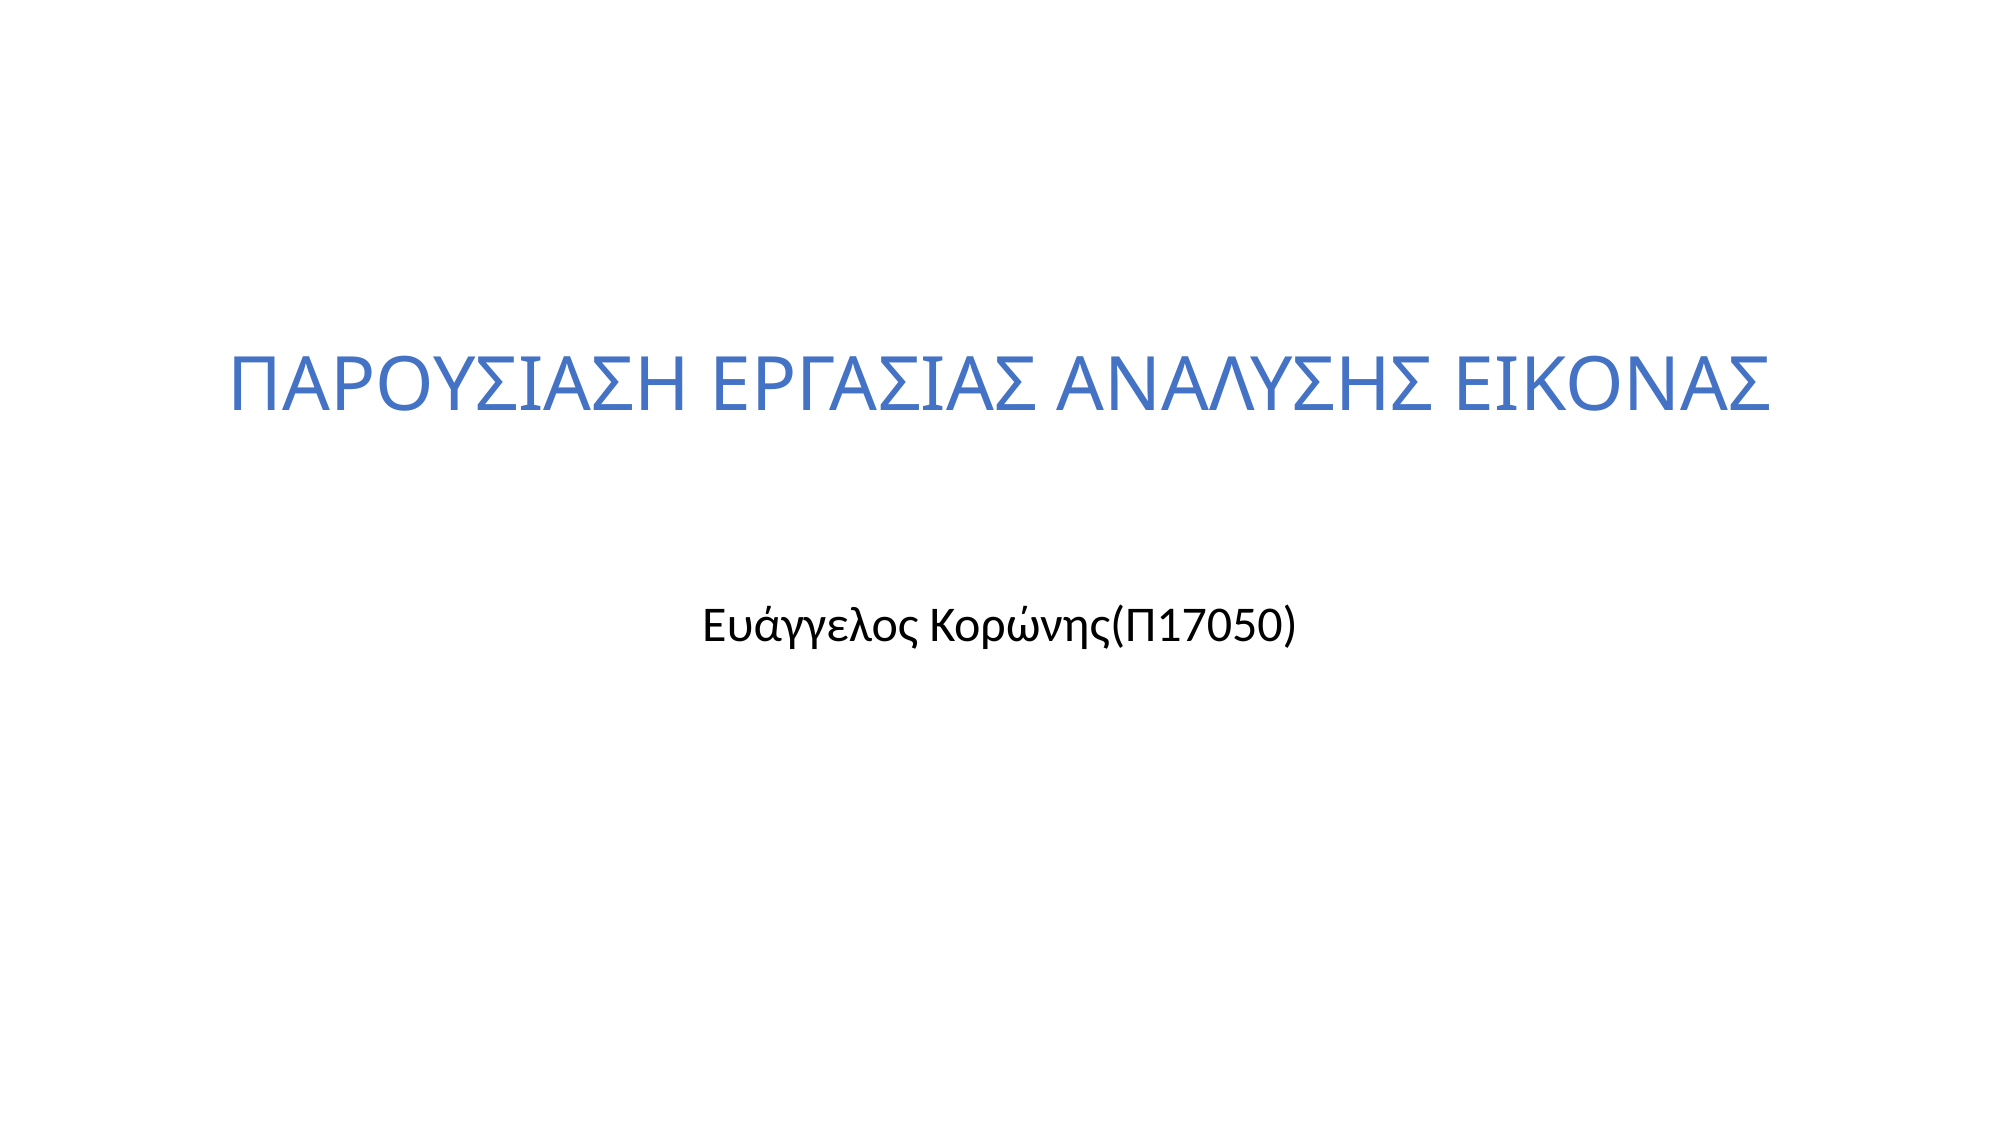

ΠΑΡΟΥΣΙΑΣΗ ΕΡΓΑΣΙΑΣ ΑΝΑΛΥΣΗΣ ΕΙΚΟΝΑΣ
# Ευάγγελος Κορώνης(Π17050)